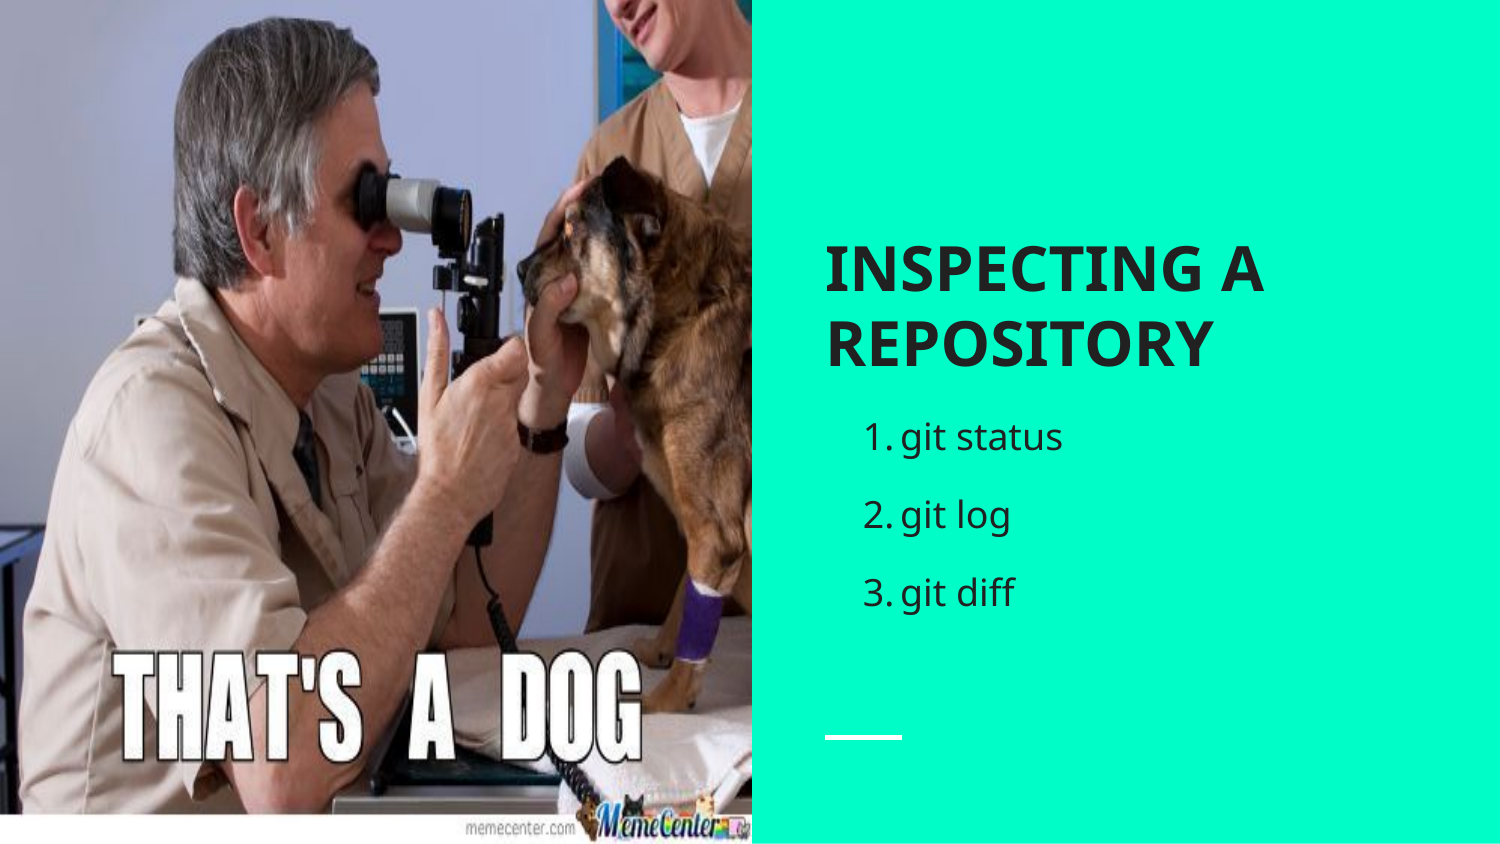

# INSPECTING A REPOSITORY
git status
git log
git diff